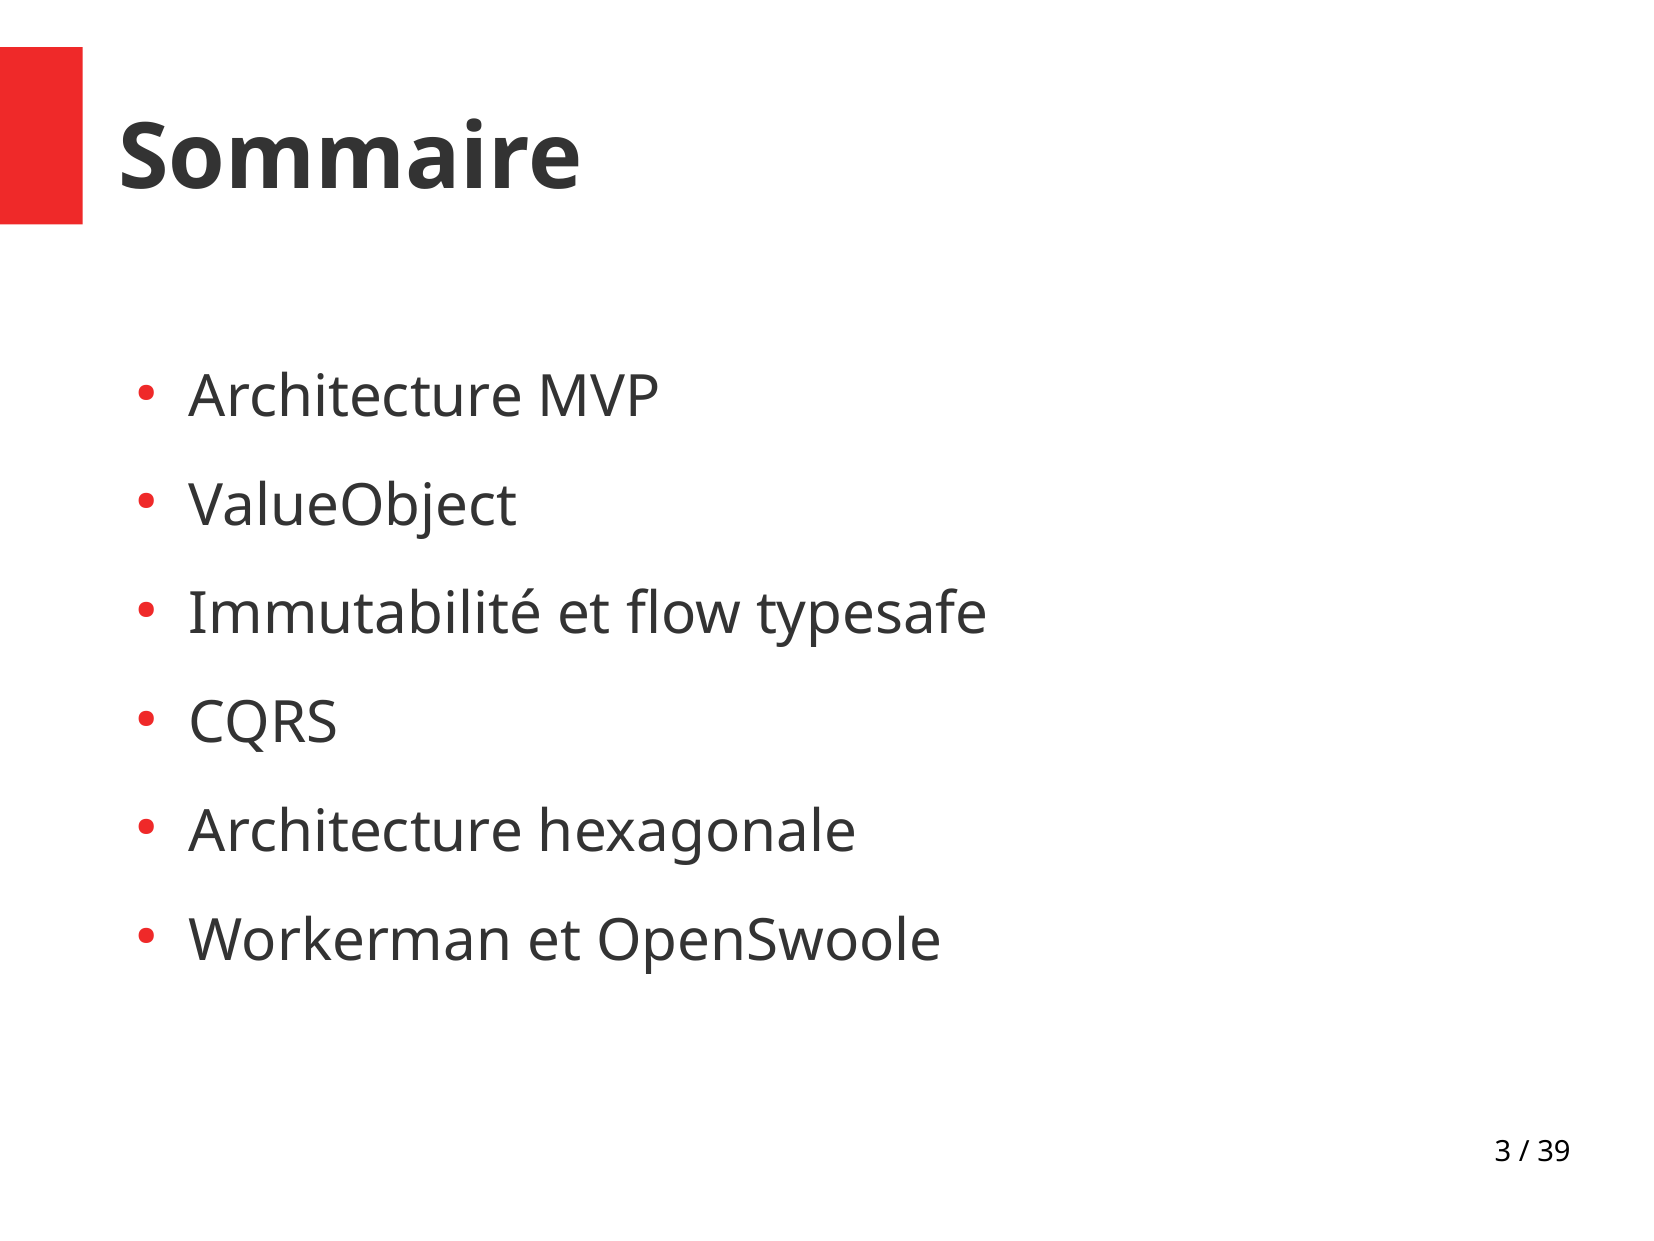

# Sommaire
Architecture MVP
ValueObject
Immutabilité et flow typesafe
CQRS
Architecture hexagonale
Workerman et OpenSwoole
3